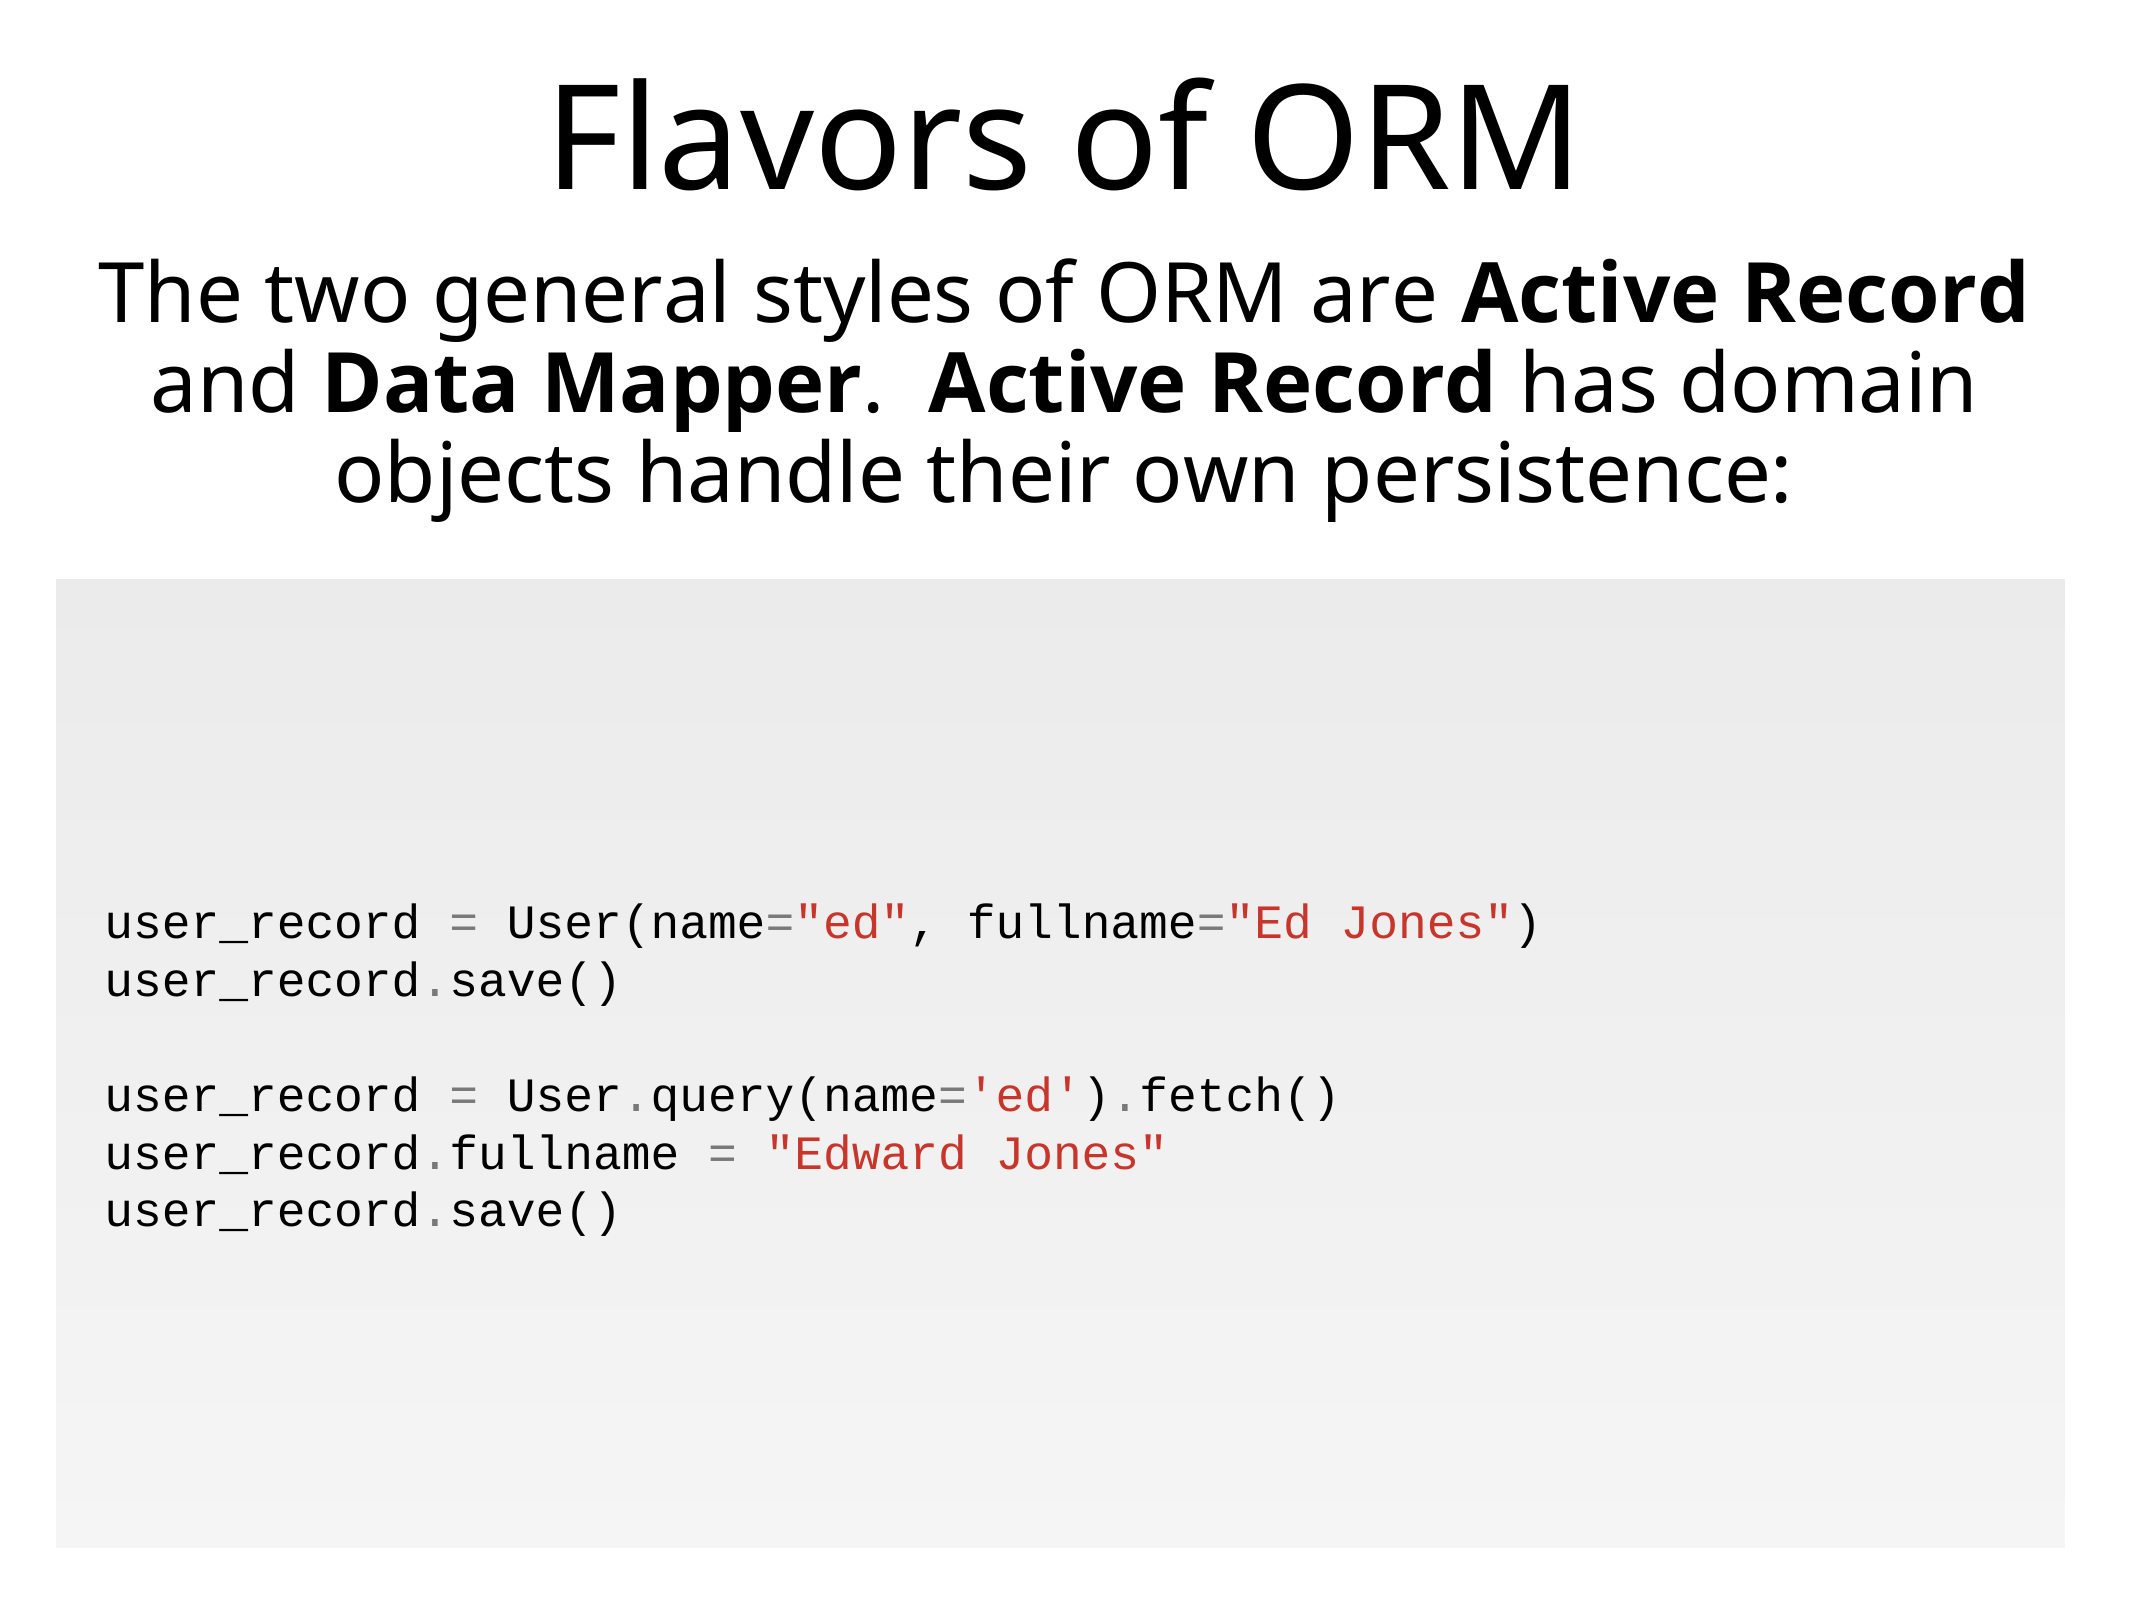

# Flavors of ORM
The two general styles of ORM are Active Record and Data Mapper. Active Record has domain objects handle their own persistence:
user_record = User(name="ed", fullname="Ed Jones")
user_record.save()
user_record = User.query(name='ed').fetch()
user_record.fullname = "Edward Jones"
user_record.save()